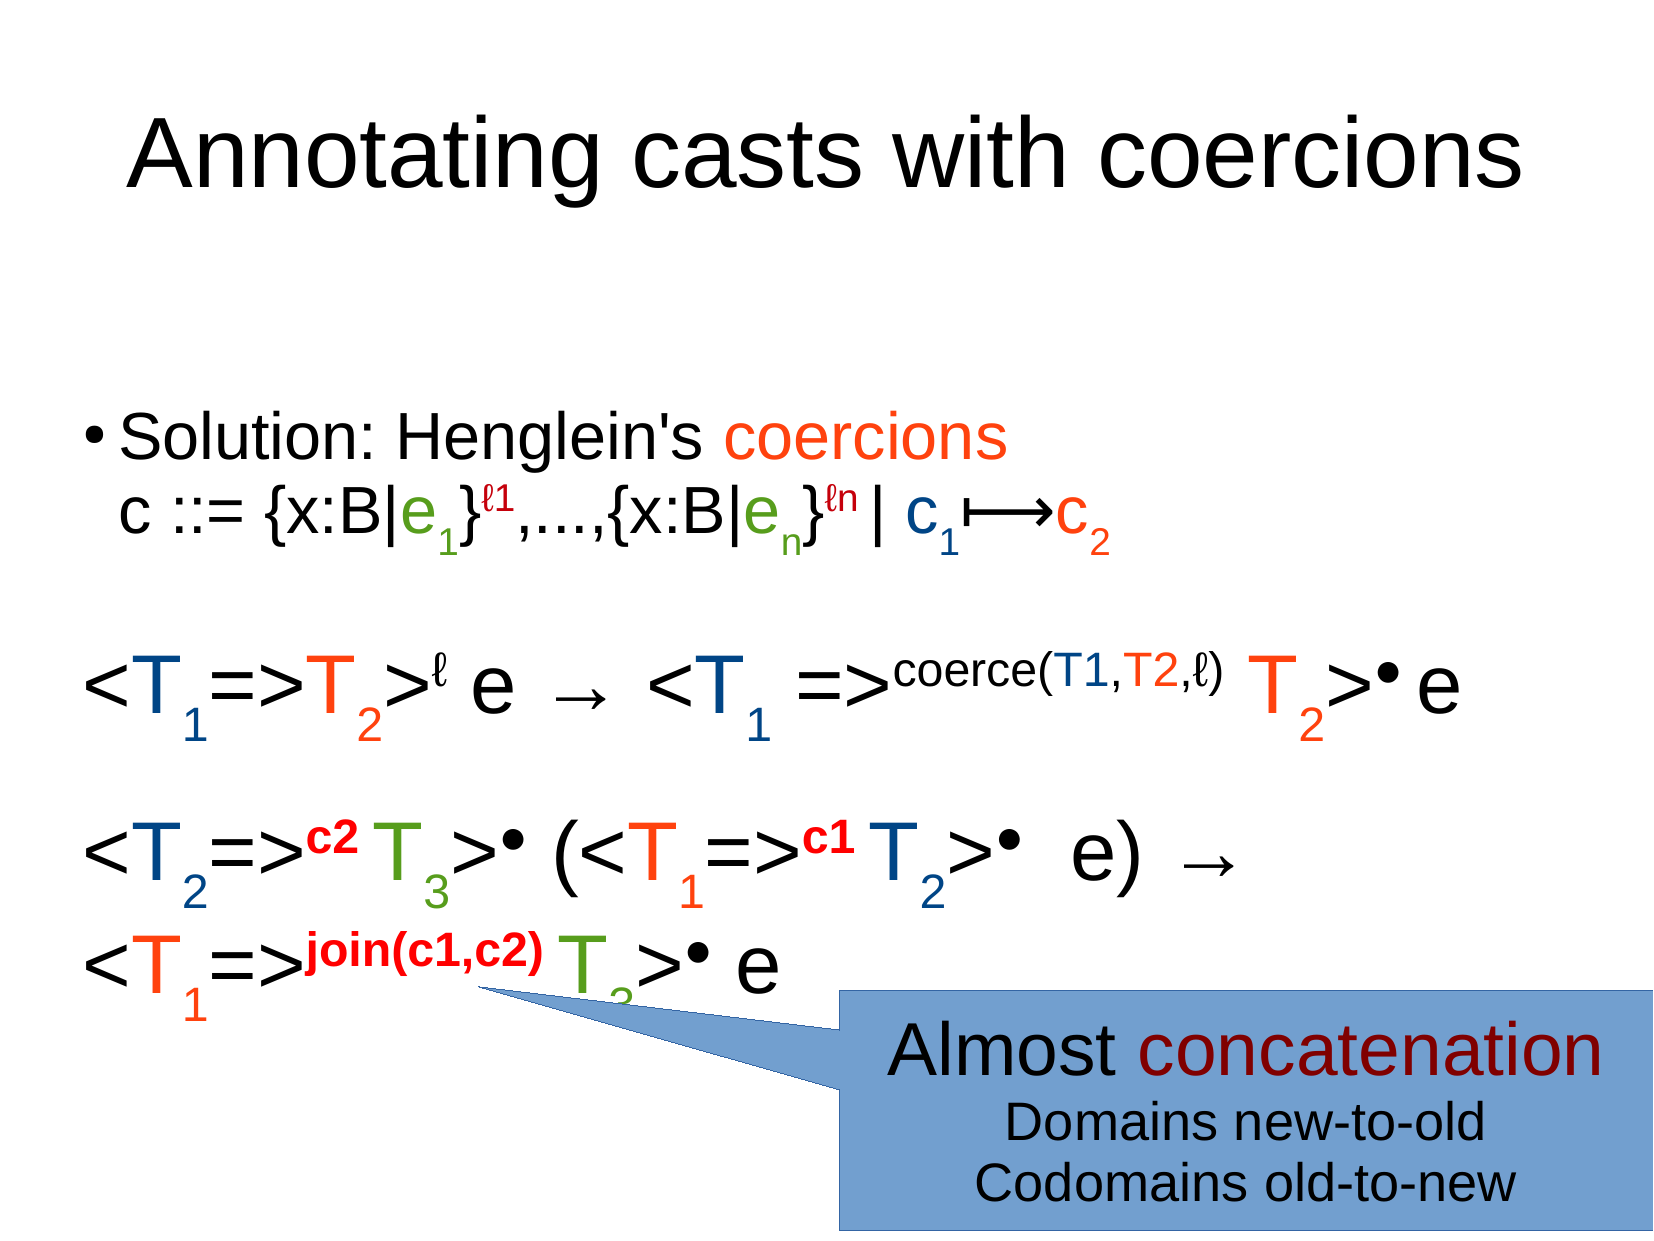

Annotating casts with coercions
# Solution: Henglein's coercions c ::= {x:B|e1}ℓ1,...,{x:B|en}ℓn | c1⟼c2
<T1=>T2>ℓ e → <T1 =>coerce(T1,T2,ℓ) T2>● e
<T2=>c2 T3>● (<T1=>c1 T2>● e) →
<T1=>join(c1,c2) T3>● e
Almost concatenation
Domains new-to-old
Codomains old-to-new